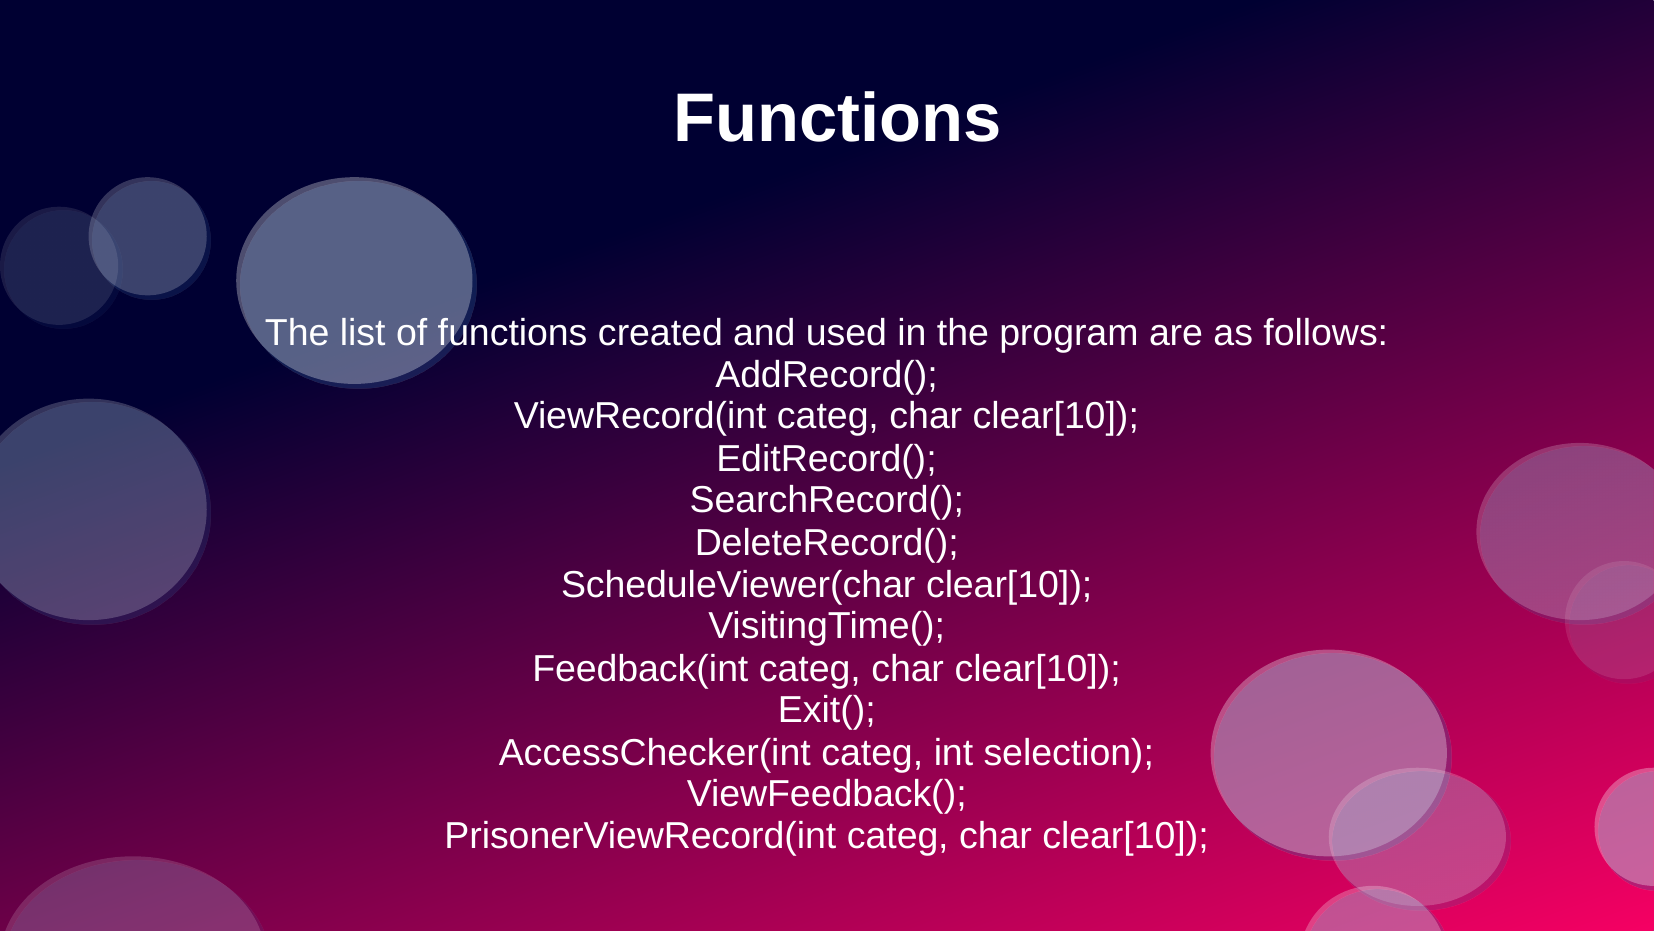

# Functions
The list of functions created and used in the program are as follows:
AddRecord();
ViewRecord(int categ, char clear[10]);
EditRecord();
SearchRecord();
DeleteRecord();
ScheduleViewer(char clear[10]);
VisitingTime();
Feedback(int categ, char clear[10]);
Exit();
AccessChecker(int categ, int selection);
ViewFeedback();
PrisonerViewRecord(int categ, char clear[10]);